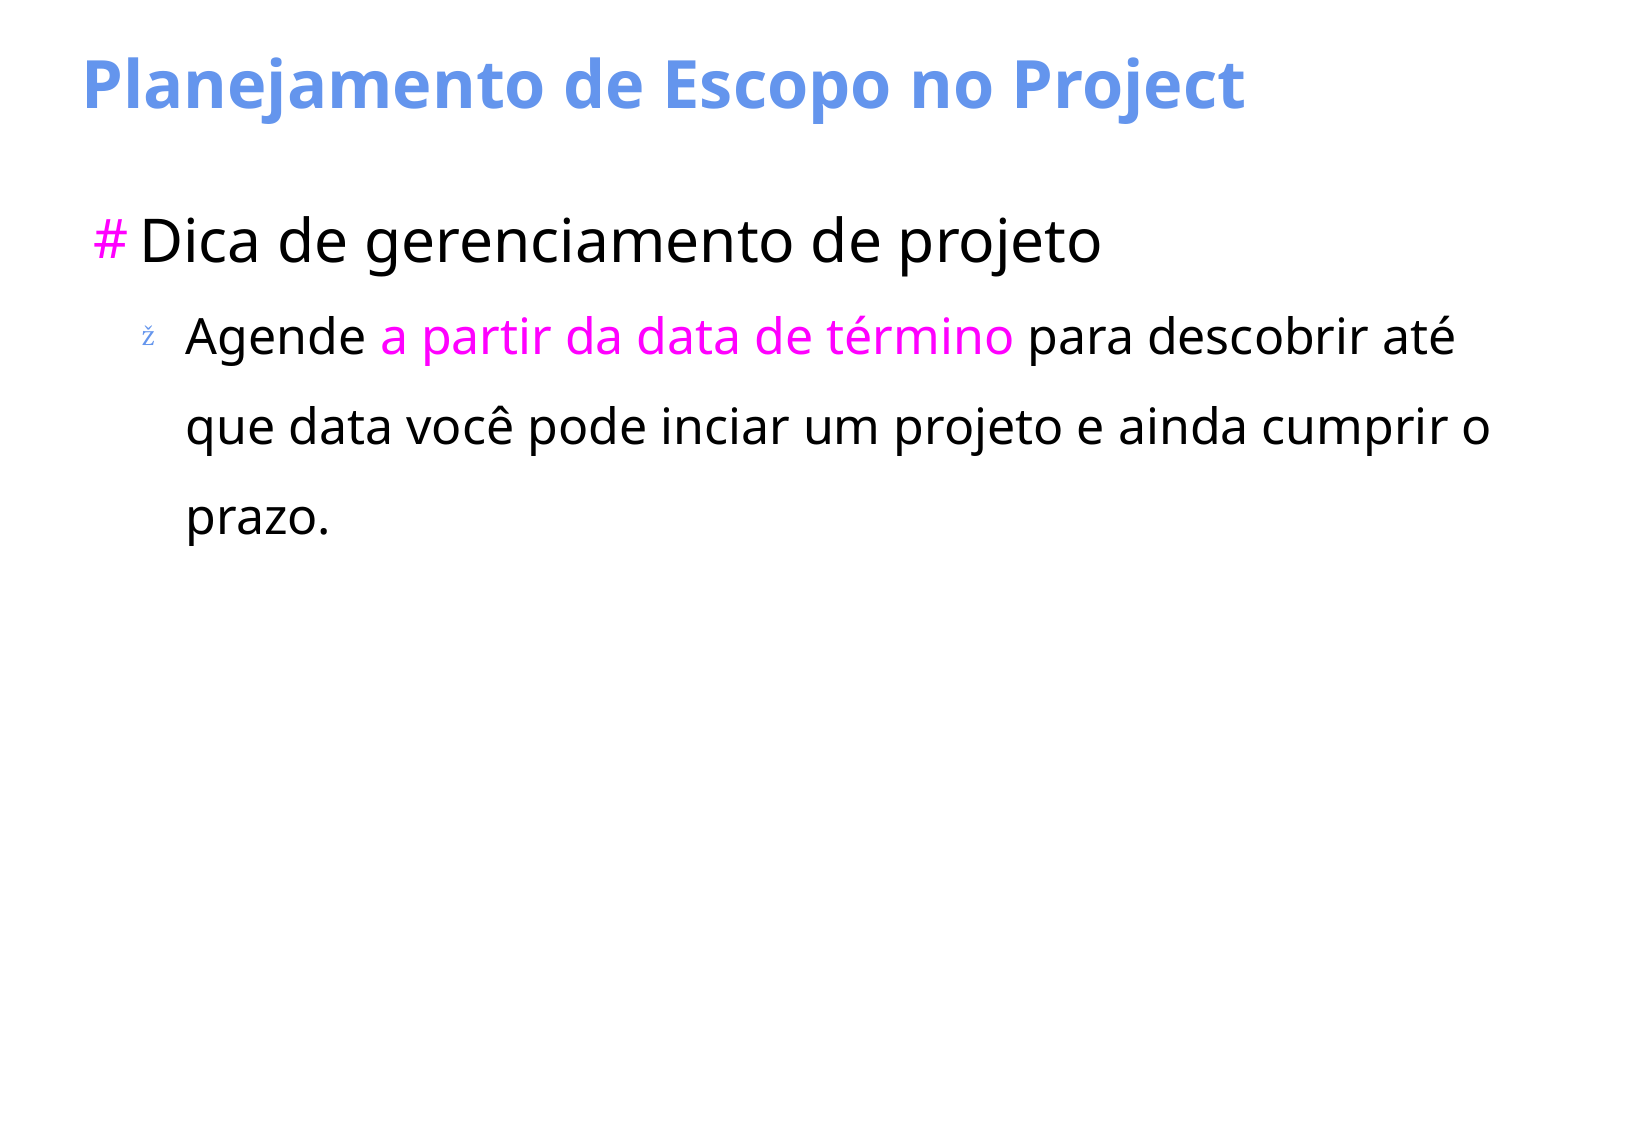

# Planejamento de Escopo no Project
Dica de gerenciamento de projeto
Agende a partir da data de término para descobrir até que data você pode inciar um projeto e ainda cumprir o prazo.